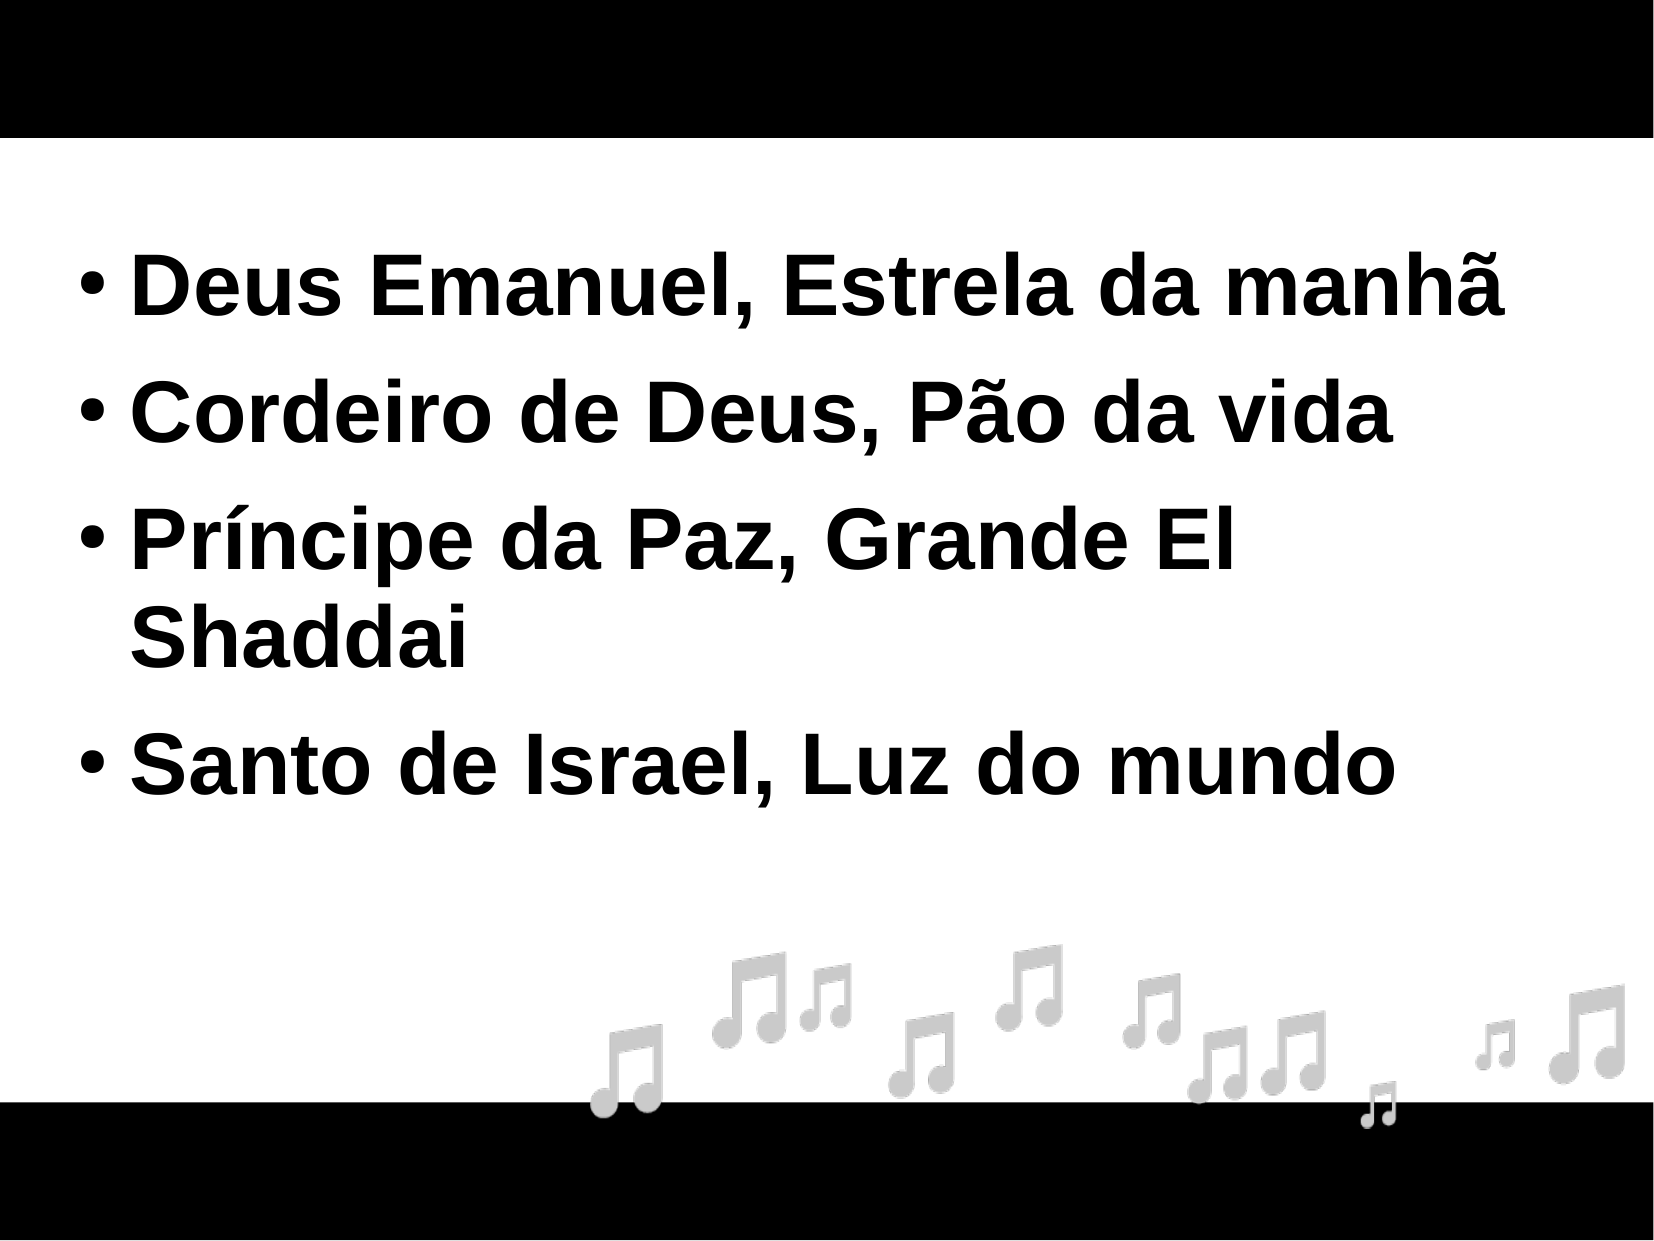

# Deus Emanuel, Estrela da manhã
Cordeiro de Deus, Pão da vida
Príncipe da Paz, Grande El Shaddai
Santo de Israel, Luz do mundo